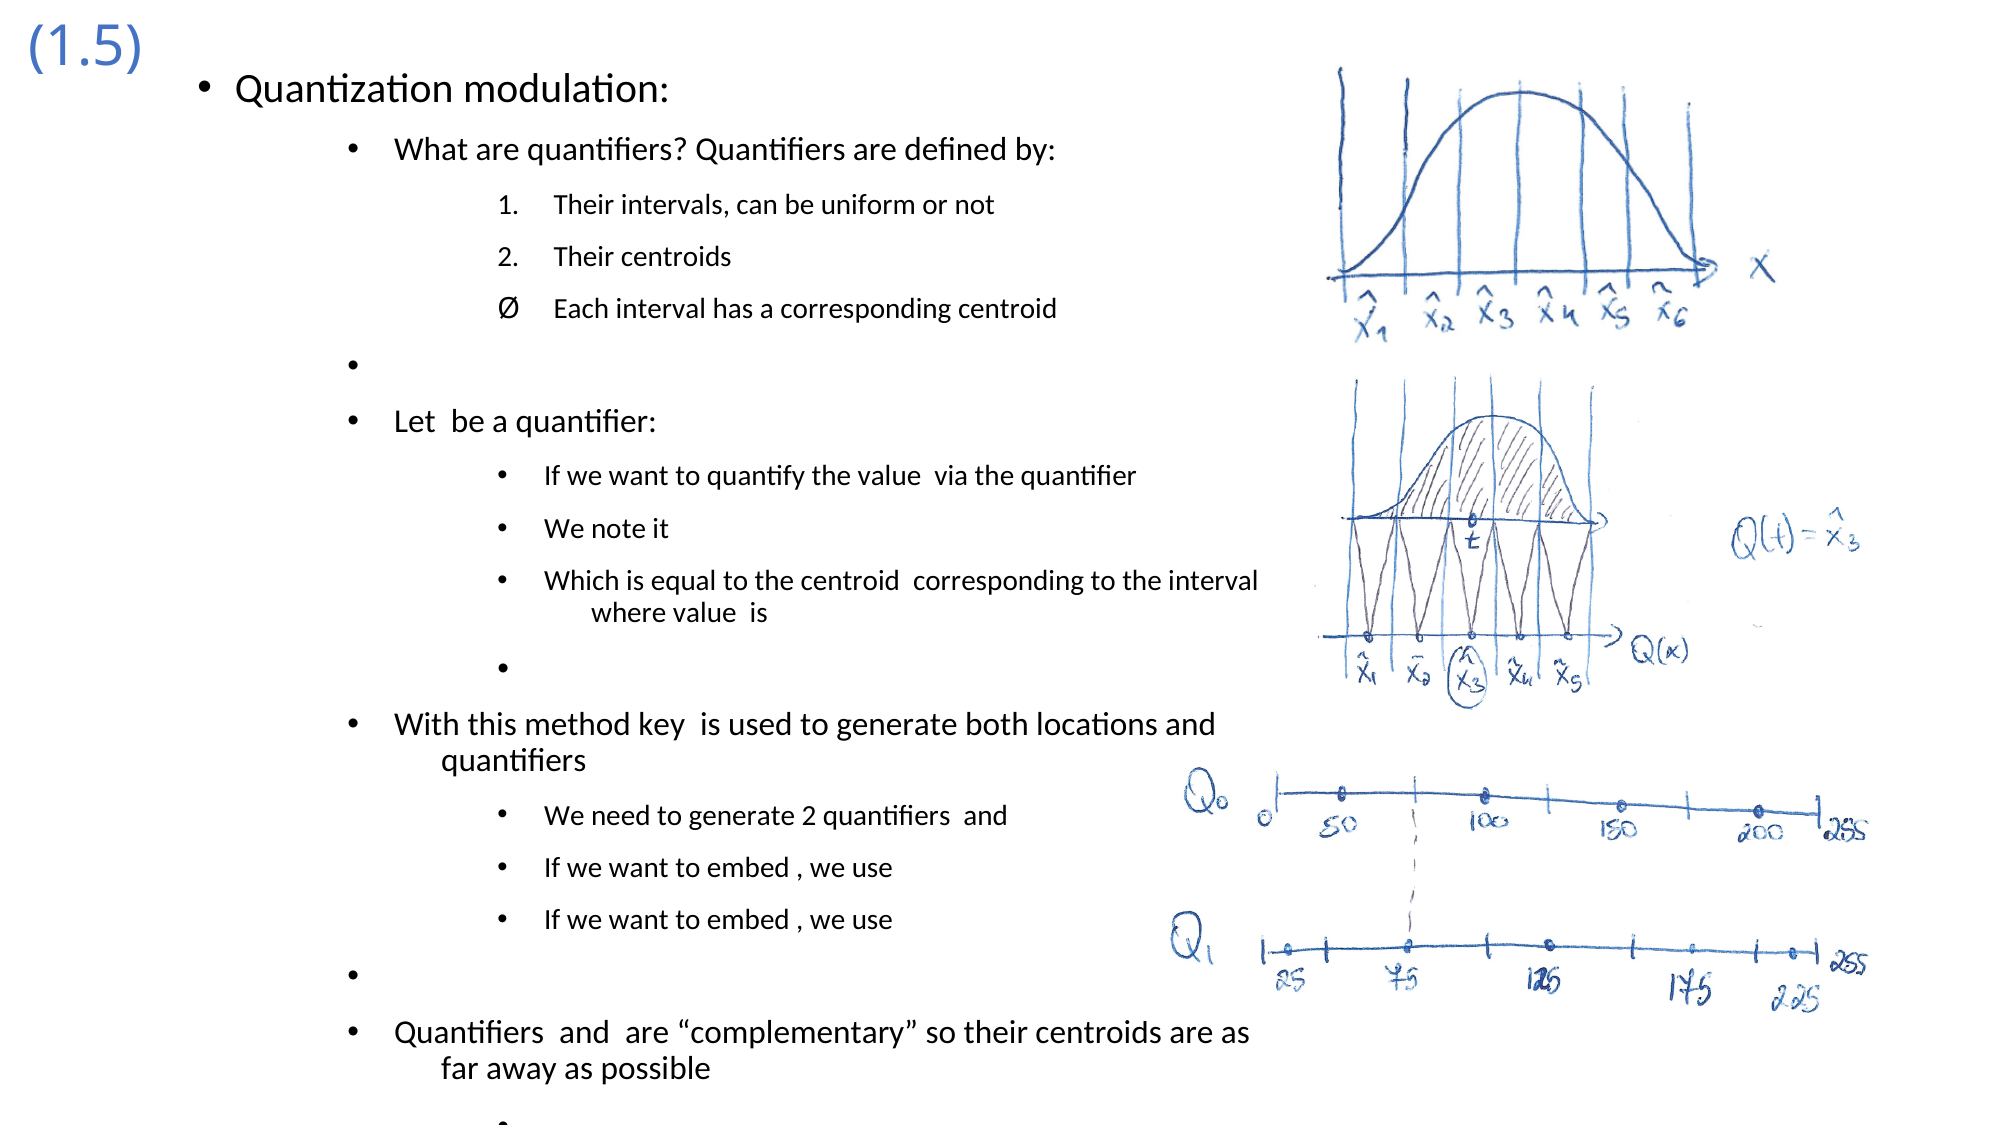

# (1.5)
Quantization modulation:
What are quantifiers? Quantifiers are defined by:
Their intervals, can be uniform or not
Their centroids
Each interval has a corresponding centroid
Let be a quantifier:
If we want to quantify the value via the quantifier
We note it
Which is equal to the centroid corresponding to the interval where value is
With this method key is used to generate both locations and quantifiers
We need to generate 2 quantifiers and
If we want to embed , we use
If we want to embed , we use
Quantifiers and are “complementary” so their centroids are as far away as possible